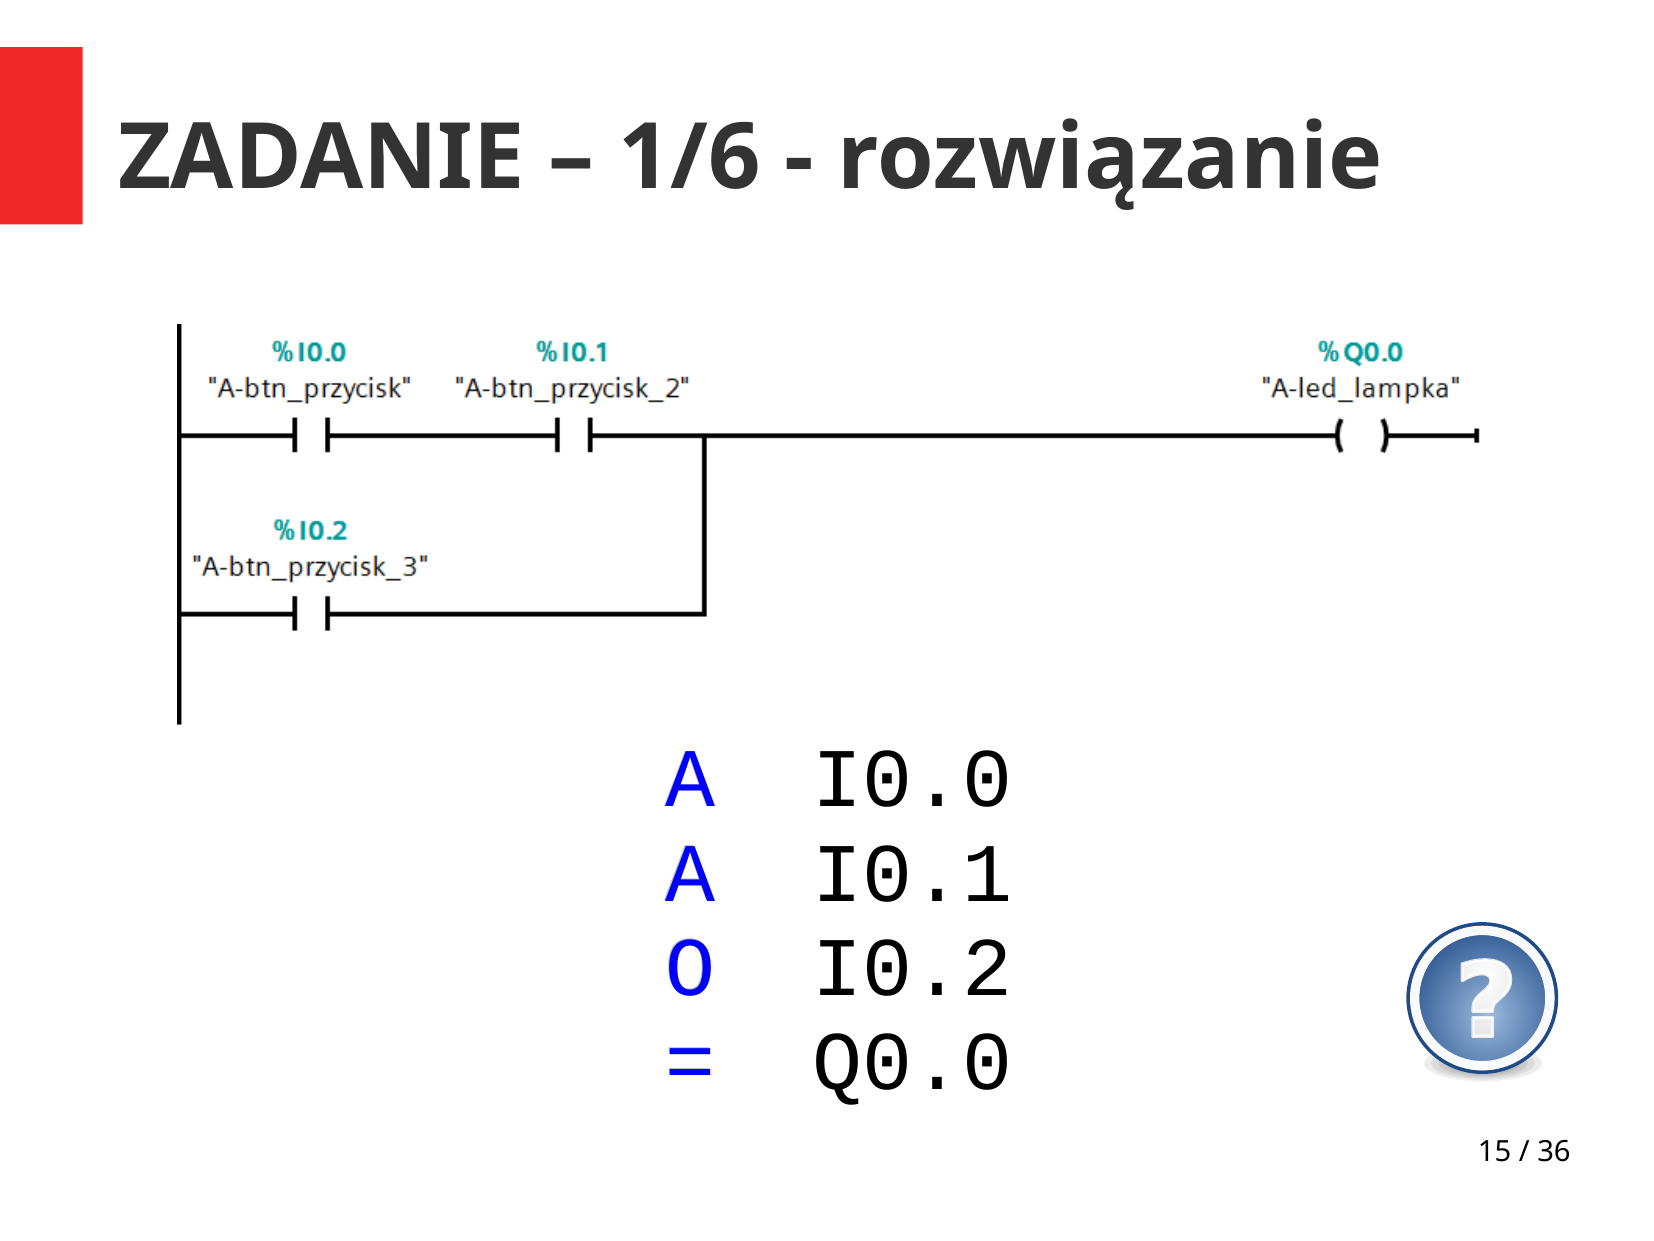

# ZADANIE – 1/6 - rozwiązanie
A		I0.0
A		I0.1
O		I0.2
=		Q0.0
15